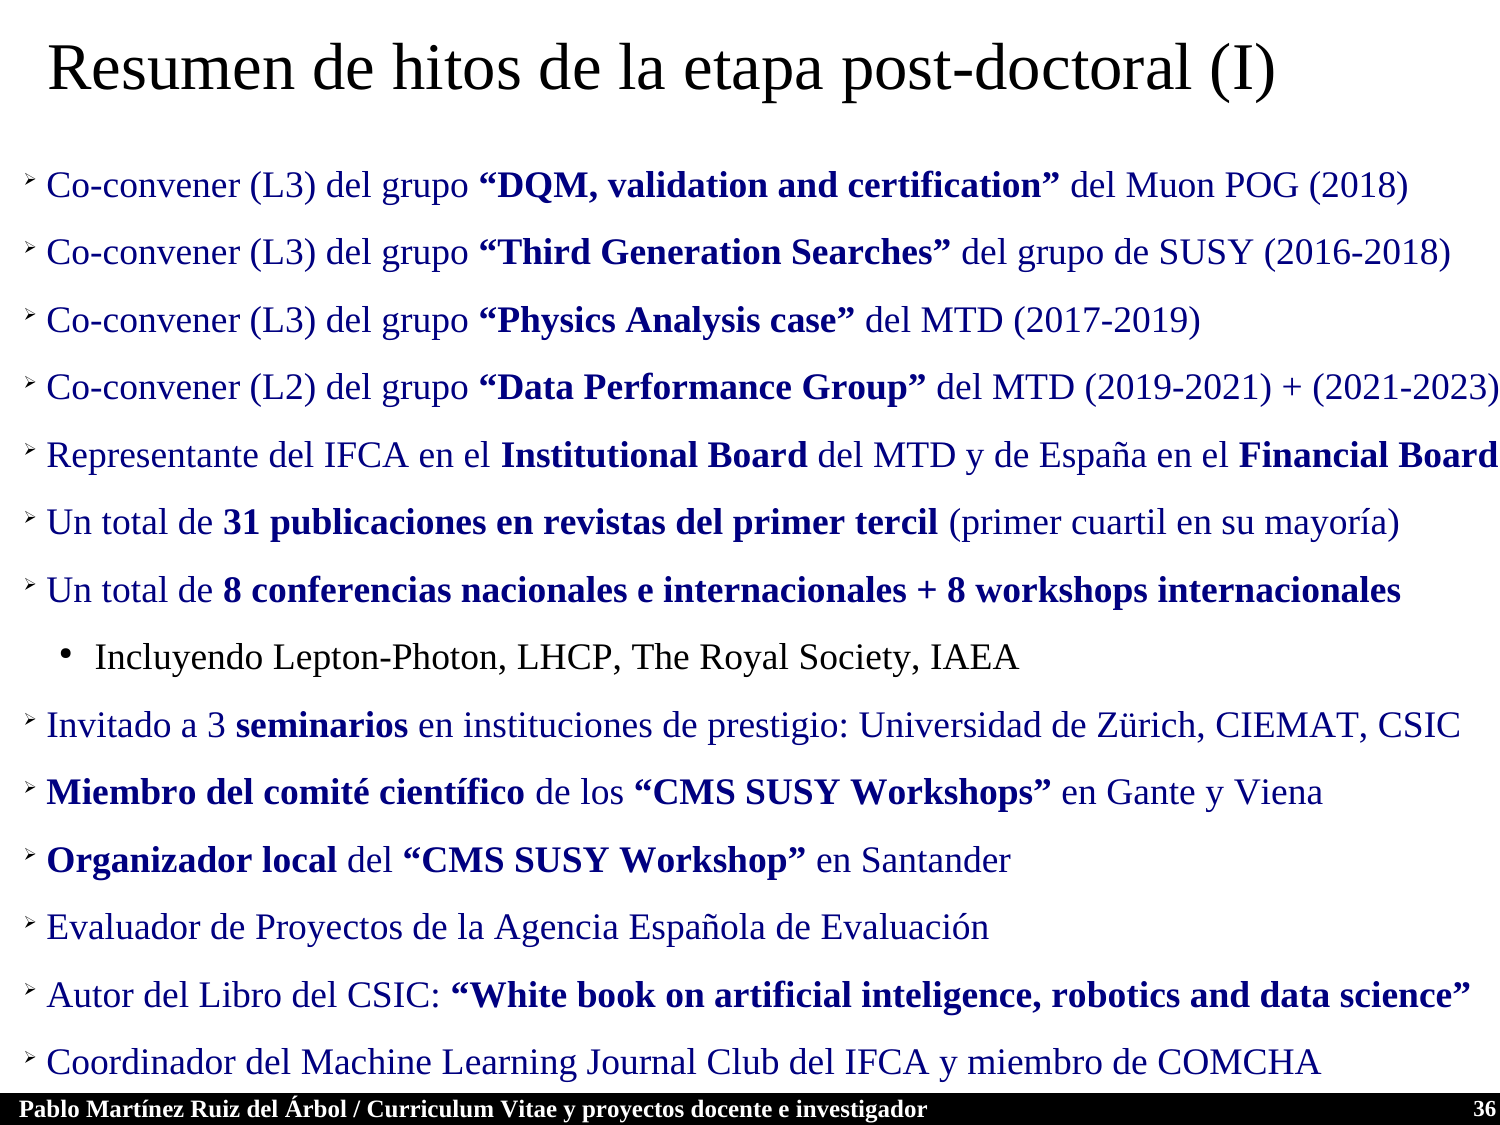

Resumen de hitos de la etapa post-doctoral (I)
 Co-convener (L3) del grupo “DQM, validation and certification” del Muon POG (2018)
 Co-convener (L3) del grupo “Third Generation Searches” del grupo de SUSY (2016-2018)
 Co-convener (L3) del grupo “Physics Analysis case” del MTD (2017-2019)
 Co-convener (L2) del grupo “Data Performance Group” del MTD (2019-2021) + (2021-2023)
 Representante del IFCA en el Institutional Board del MTD y de España en el Financial Board
 Un total de 31 publicaciones en revistas del primer tercil (primer cuartil en su mayoría)
 Un total de 8 conferencias nacionales e internacionales + 8 workshops internacionales
Incluyendo Lepton-Photon, LHCP, The Royal Society, IAEA
 Invitado a 3 seminarios en instituciones de prestigio: Universidad de Zürich, CIEMAT, CSIC
 Miembro del comité científico de los “CMS SUSY Workshops” en Gante y Viena
 Organizador local del “CMS SUSY Workshop” en Santander
 Evaluador de Proyectos de la Agencia Española de Evaluación
 Autor del Libro del CSIC: “White book on artificial inteligence, robotics and data science”
 Coordinador del Machine Learning Journal Club del IFCA y miembro de COMCHA
36